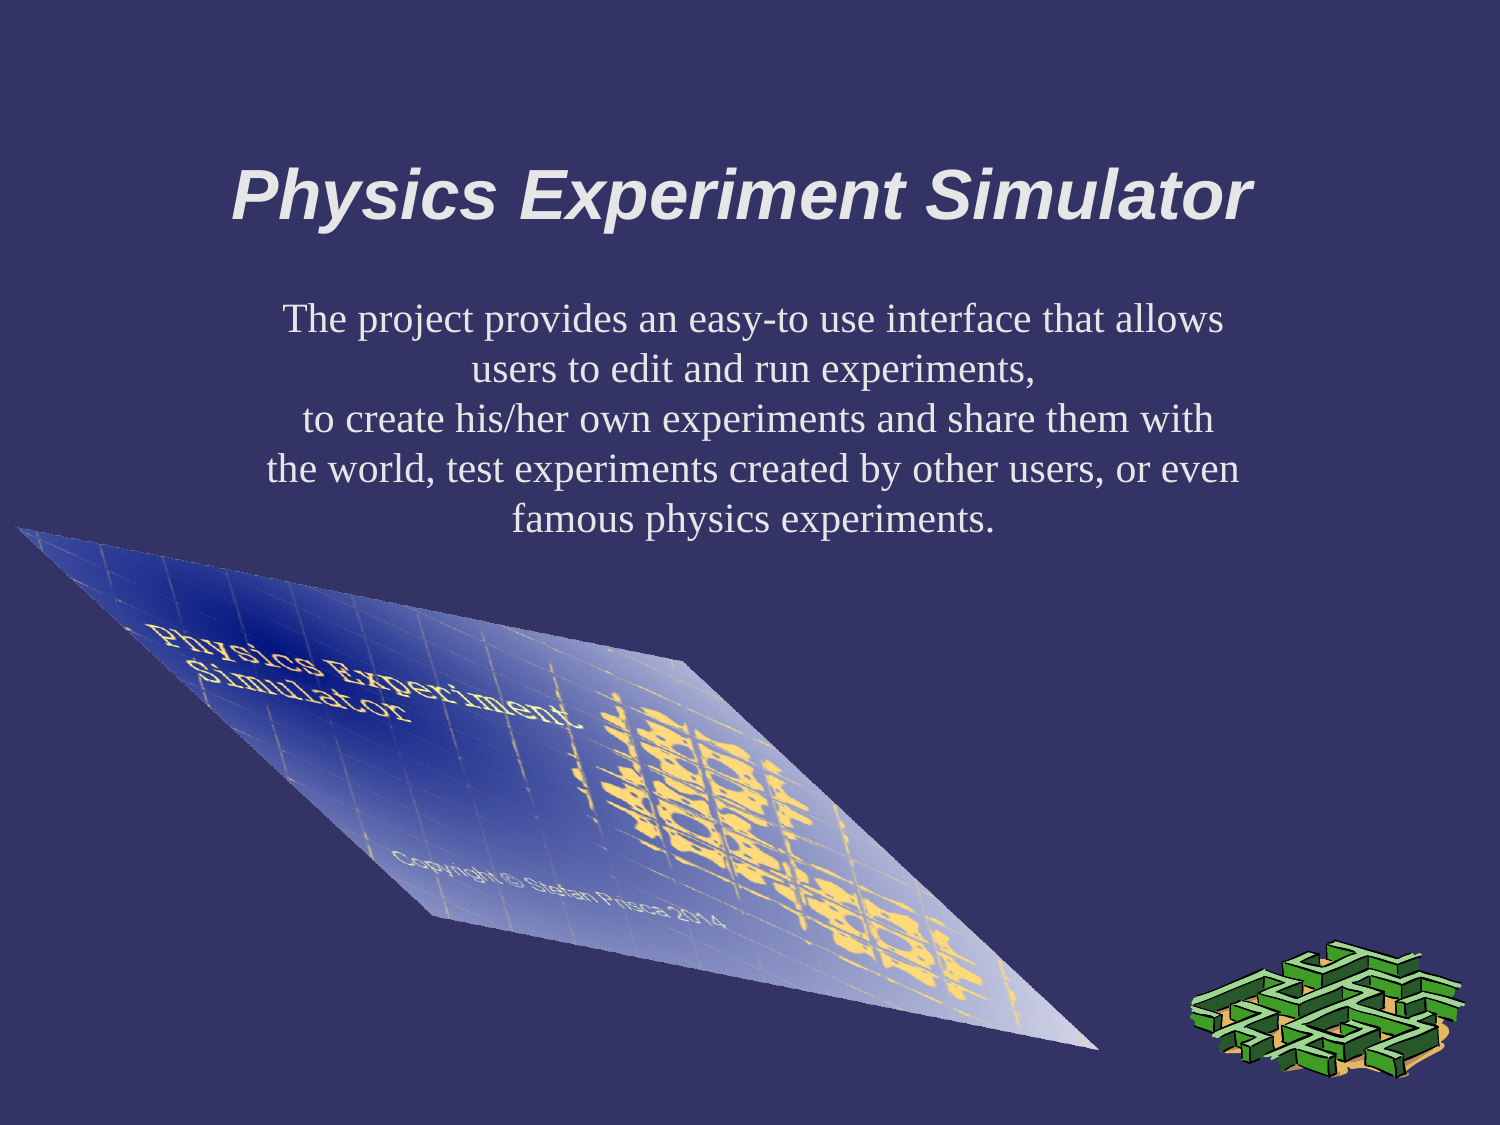

# Physics Experiment Simulator
The project provides an easy-to use interface that allows users to edit and run experiments,
 to create his/her own experiments and share them with the world, test experiments created by other users, or even famous physics experiments.